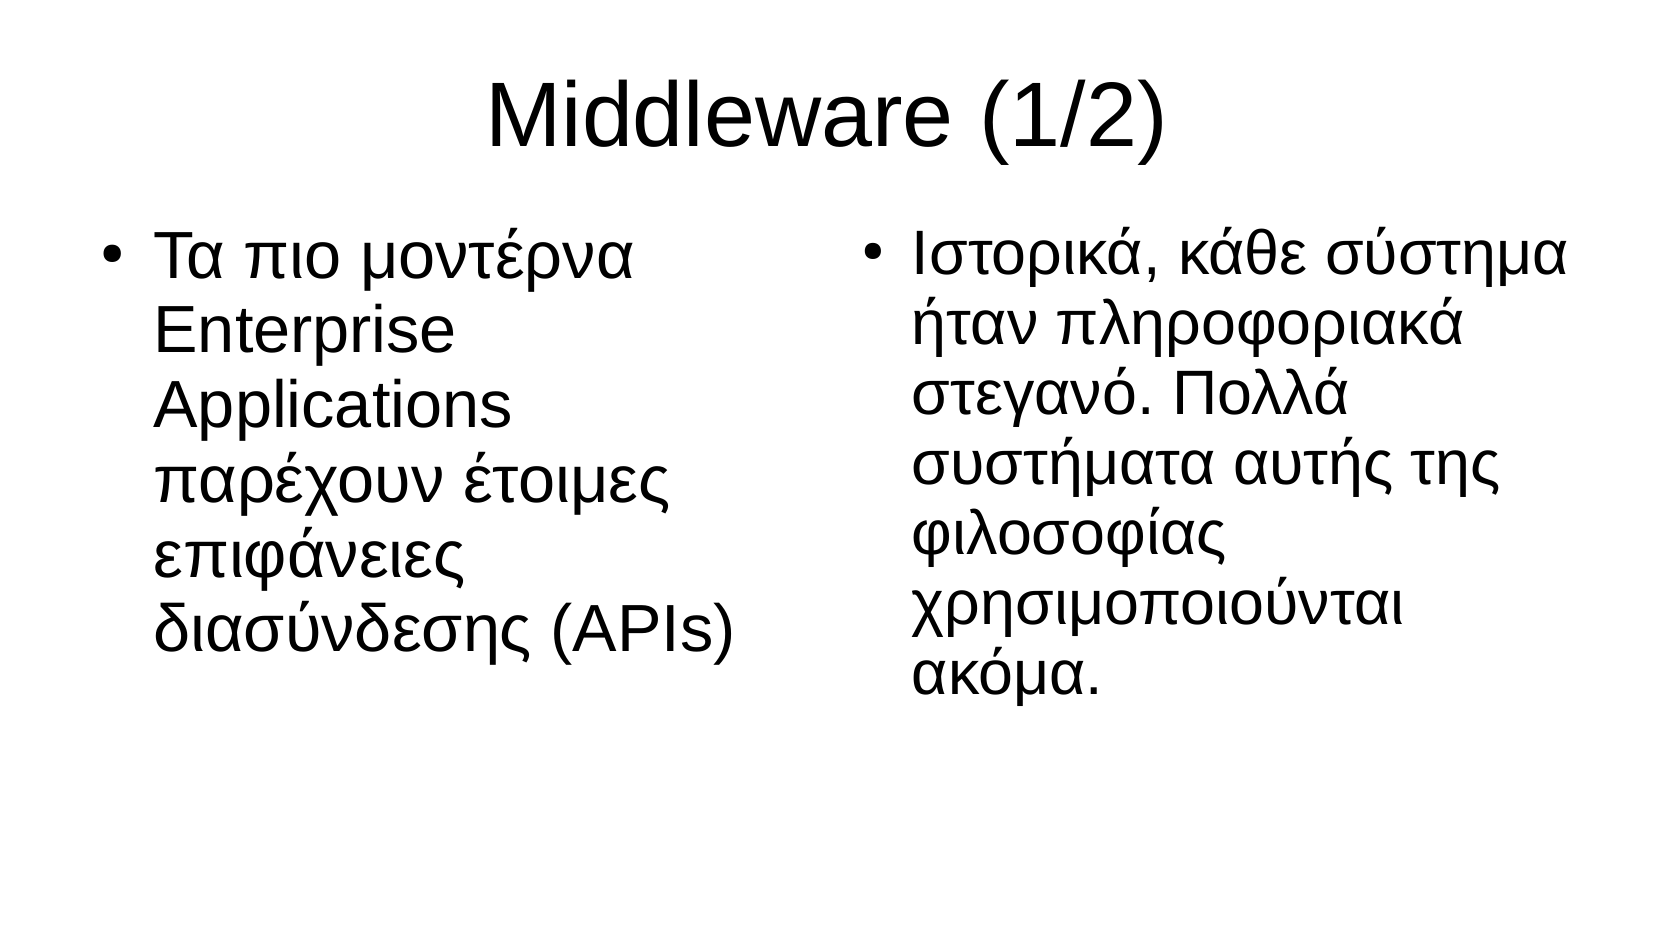

# Middleware (1/2)
Τα πιο μοντέρνα Enterprise Applications παρέχουν έτοιμες επιφάνειες διασύνδεσης (APIs)
Ιστορικά, κάθε σύστημα ήταν πληροφοριακά στεγανό. Πολλά συστήματα αυτής της φιλοσοφίας χρησιμοποιούνται ακόμα.